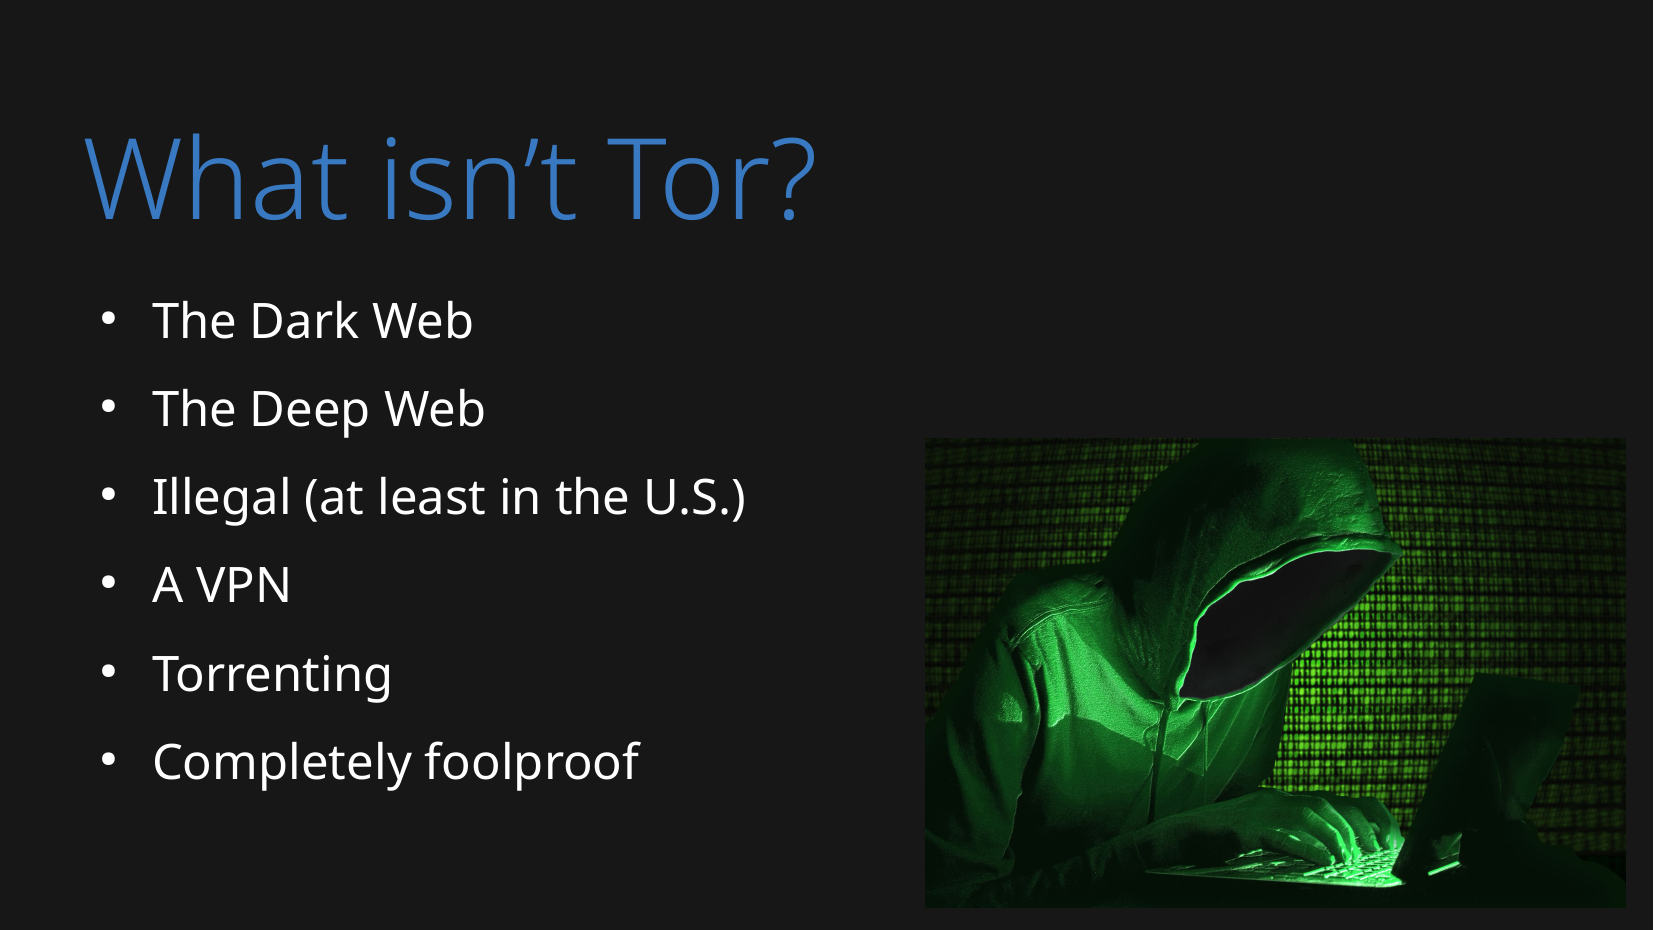

# What isn’t Tor?
The Dark Web
The Deep Web
Illegal (at least in the U.S.)
A VPN
Torrenting
Completely foolproof